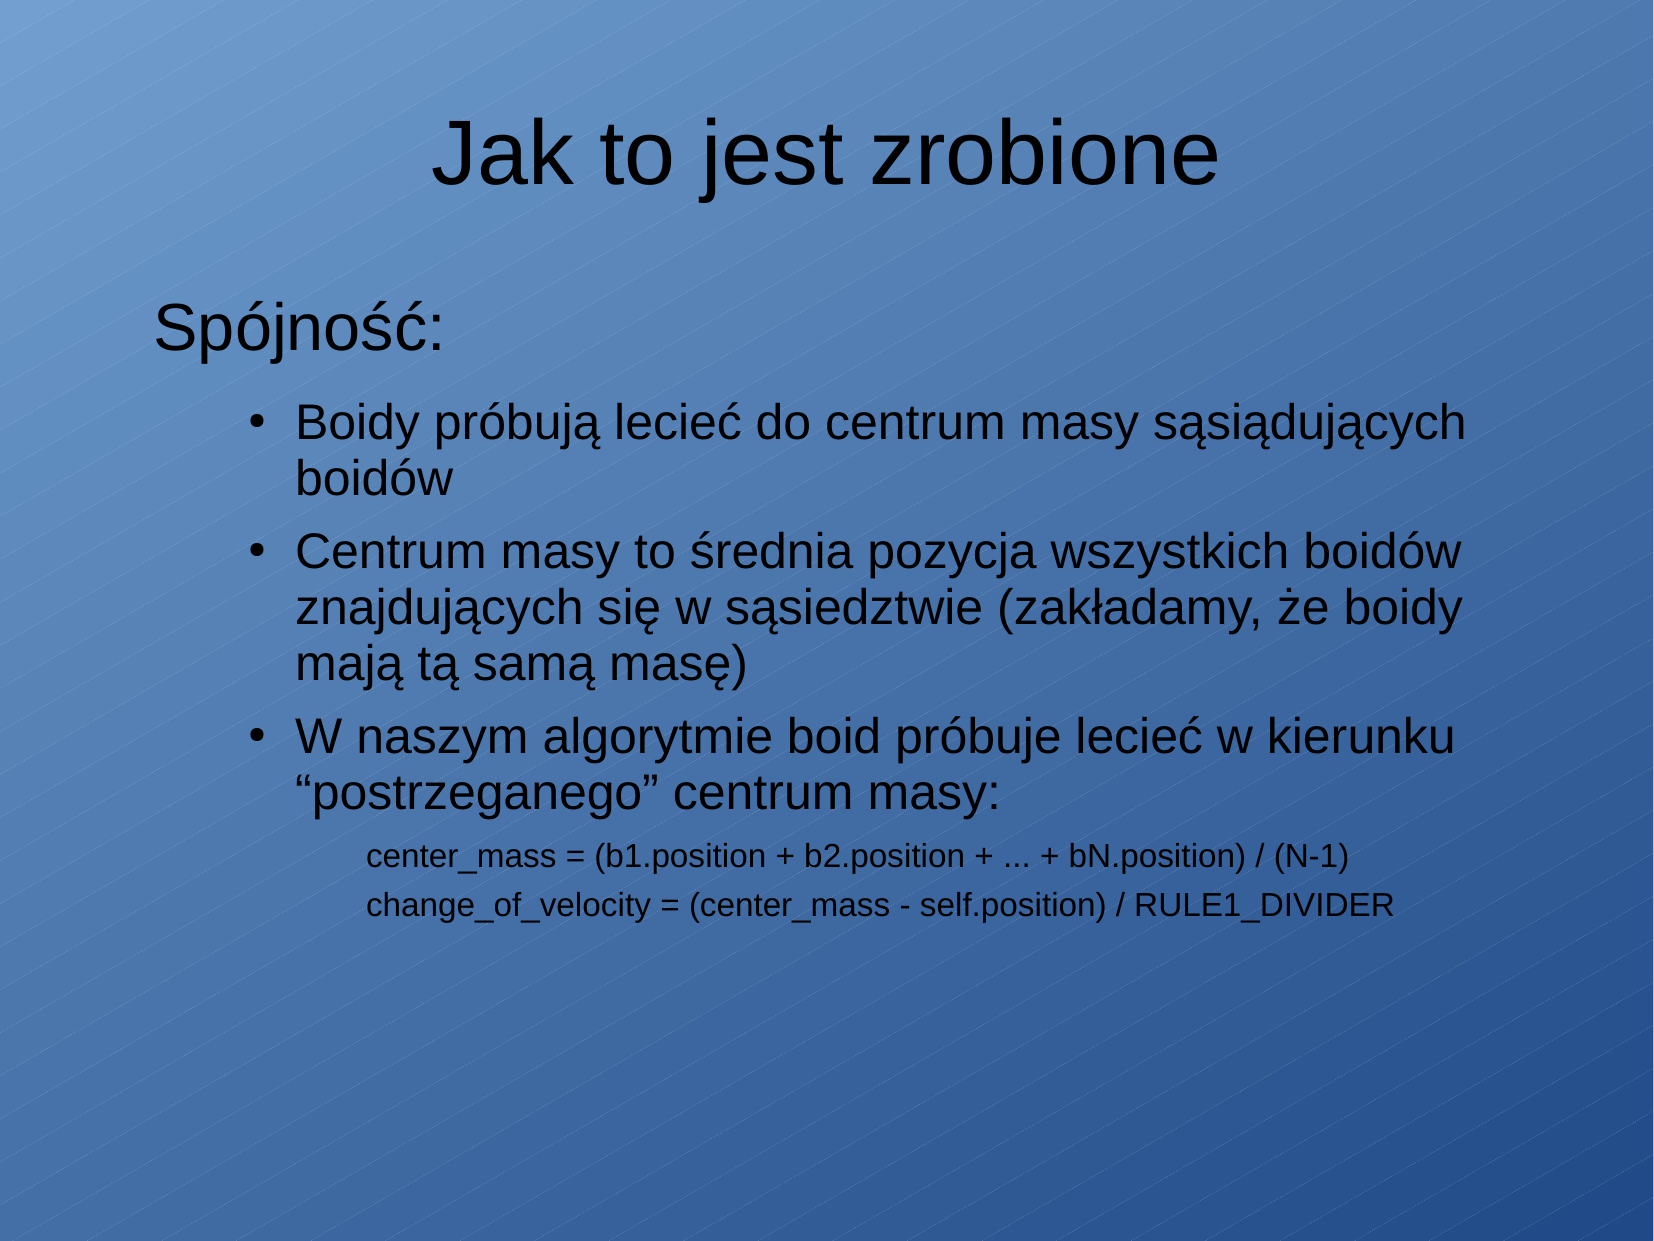

# Jak to jest zrobione
Spójność:
Boidy próbują lecieć do centrum masy sąsiądujących boidów
Centrum masy to średnia pozycja wszystkich boidów znajdujących się w sąsiedztwie (zakładamy, że boidy mają tą samą masę)
W naszym algorytmie boid próbuje lecieć w kierunku “postrzeganego” centrum masy:
center_mass = (b1.position + b2.position + ... + bN.position) / (N-1)
change_of_velocity = (center_mass - self.position) / RULE1_DIVIDER